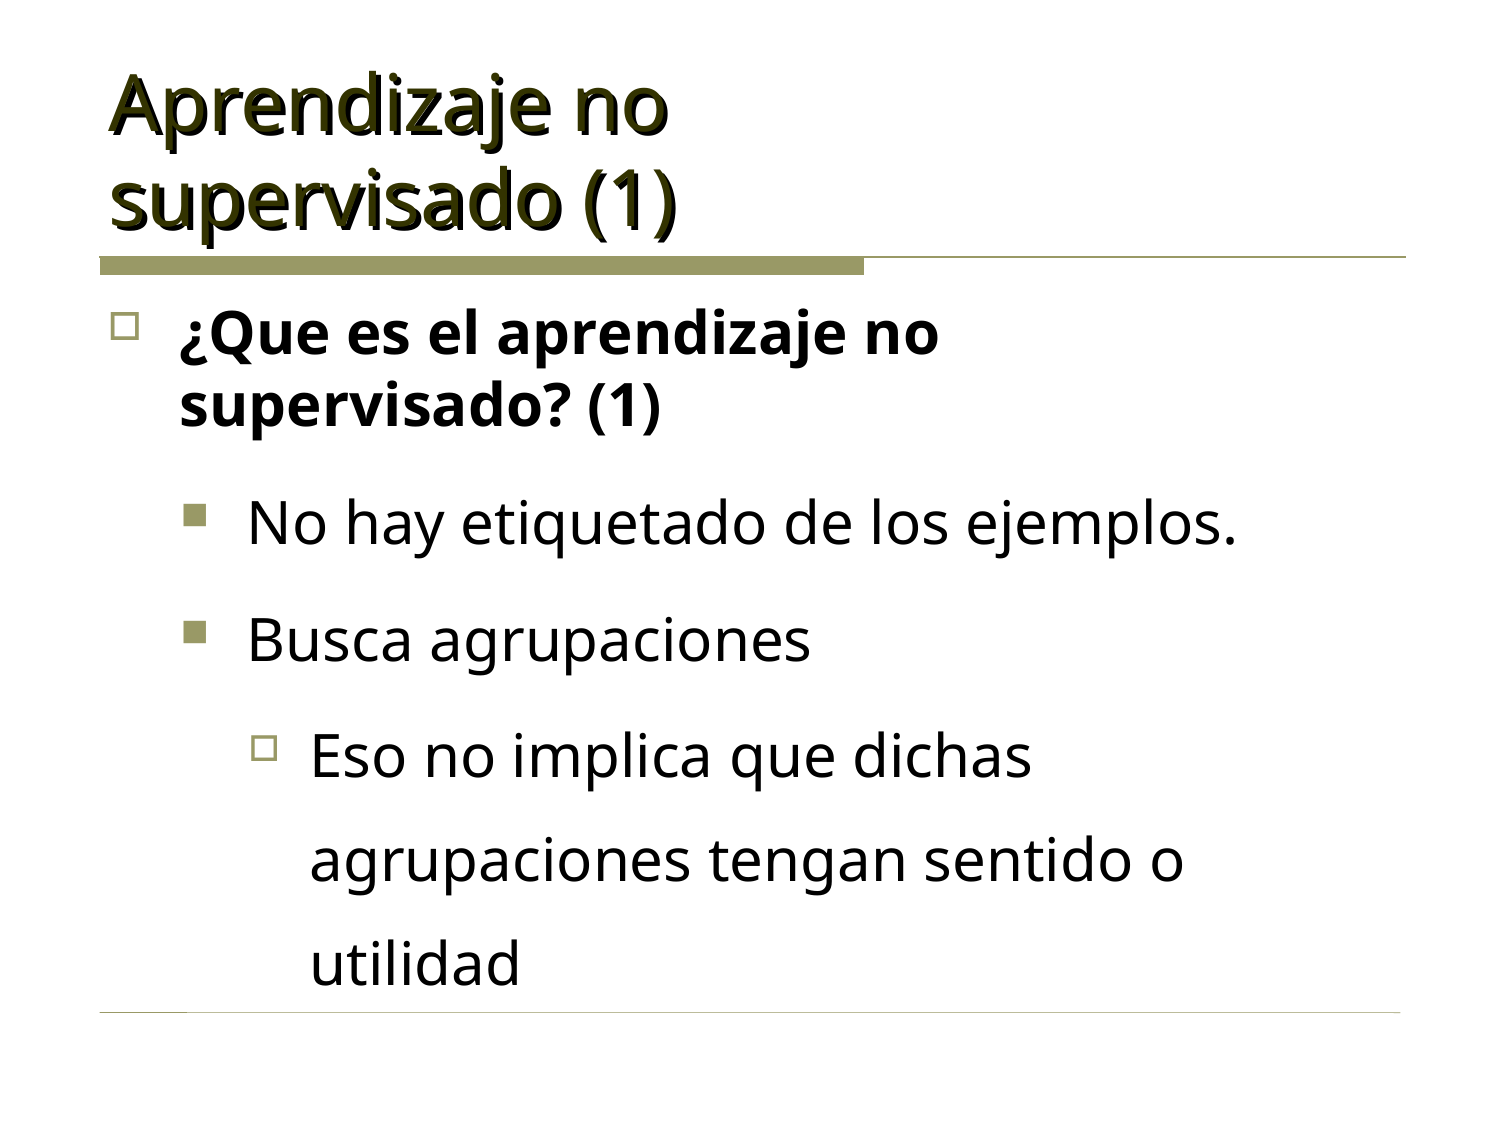

# Aprendizaje no supervisado (1)
¿Que es el aprendizaje no supervisado? (1)
No hay etiquetado de los ejemplos.
Busca agrupaciones
Eso no implica que dichas agrupaciones tengan sentido o utilidad